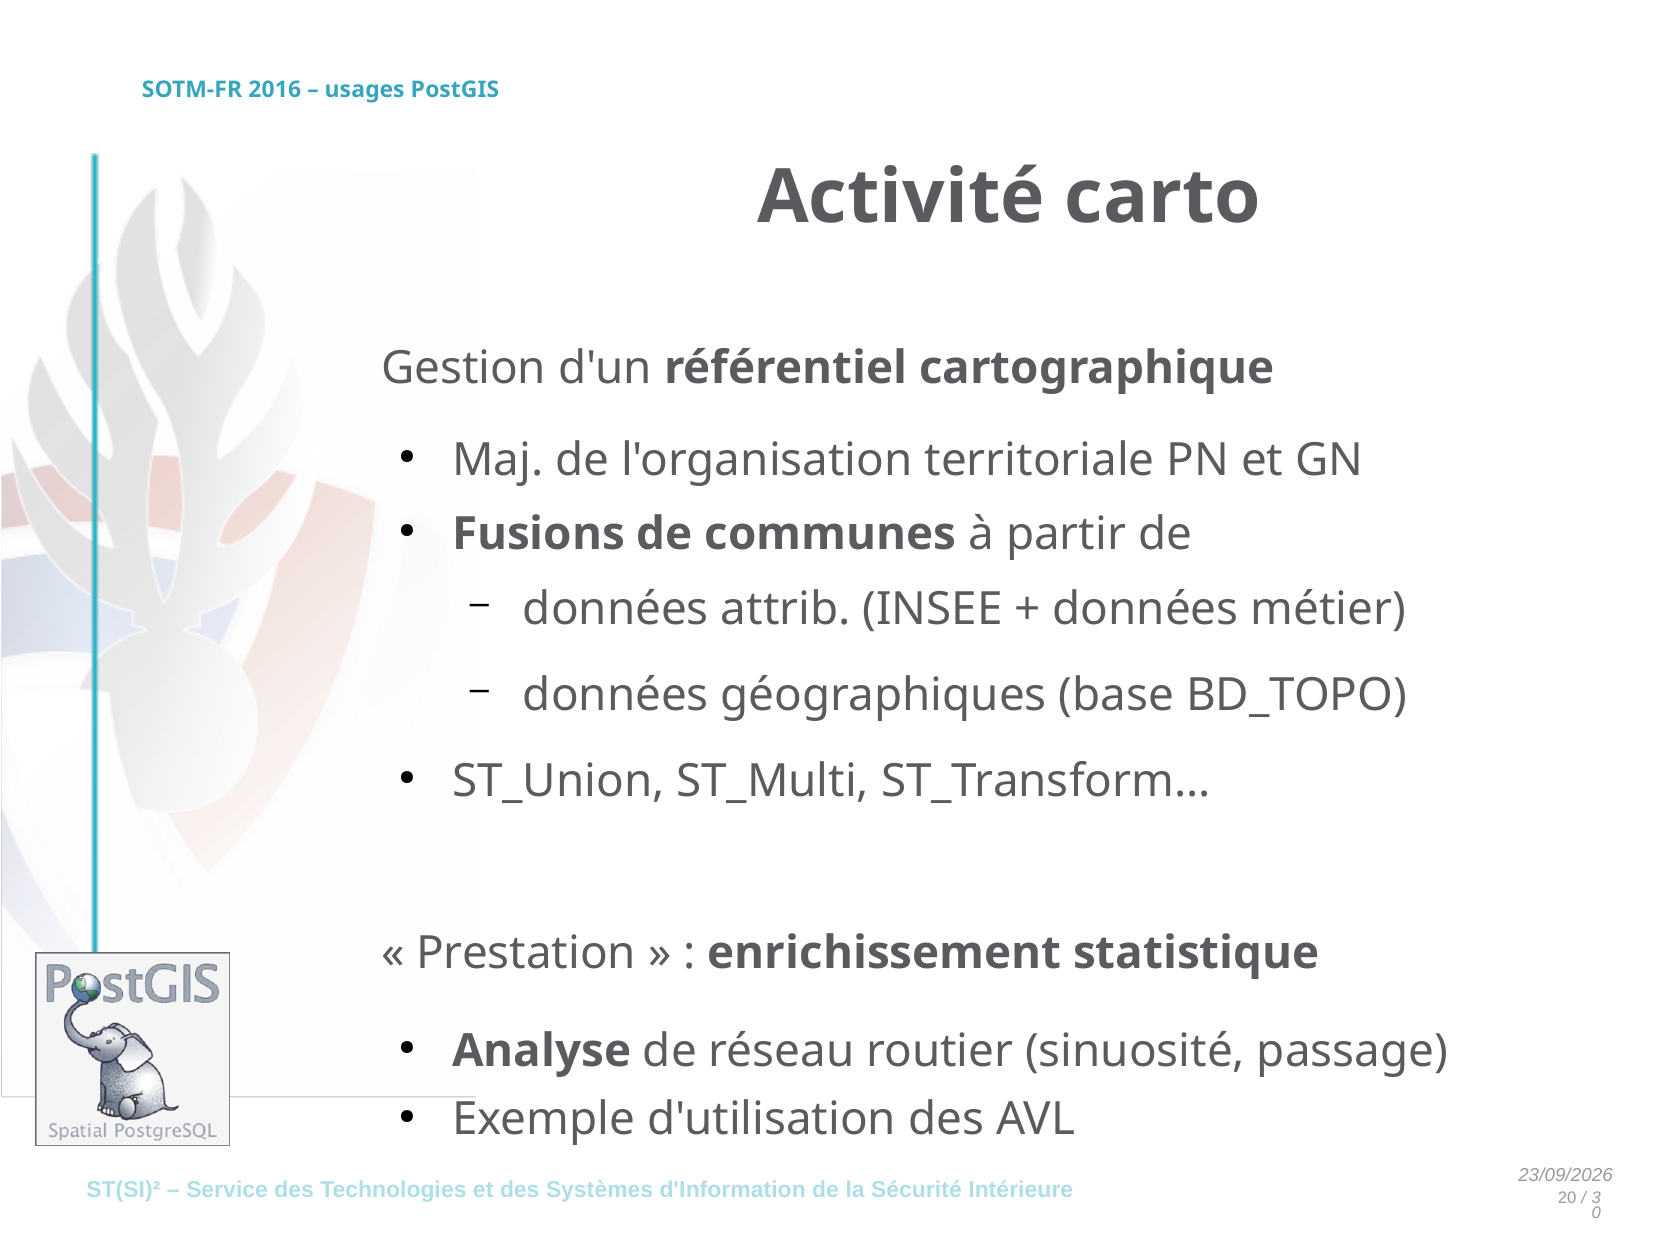

# SOTM-FR 2016 – usages PostGIS
 Activité carto
Gestion d'un référentiel cartographique
Maj. de l'organisation territoriale PN et GN
Fusions de communes à partir de
données attrib. (INSEE + données métier)
données géographiques (base BD_TOPO)
ST_Union, ST_Multi, ST_Transform...
« Prestation » : enrichissement statistique
Analyse de réseau routier (sinuosité, passage)
Exemple d'utilisation des AVL